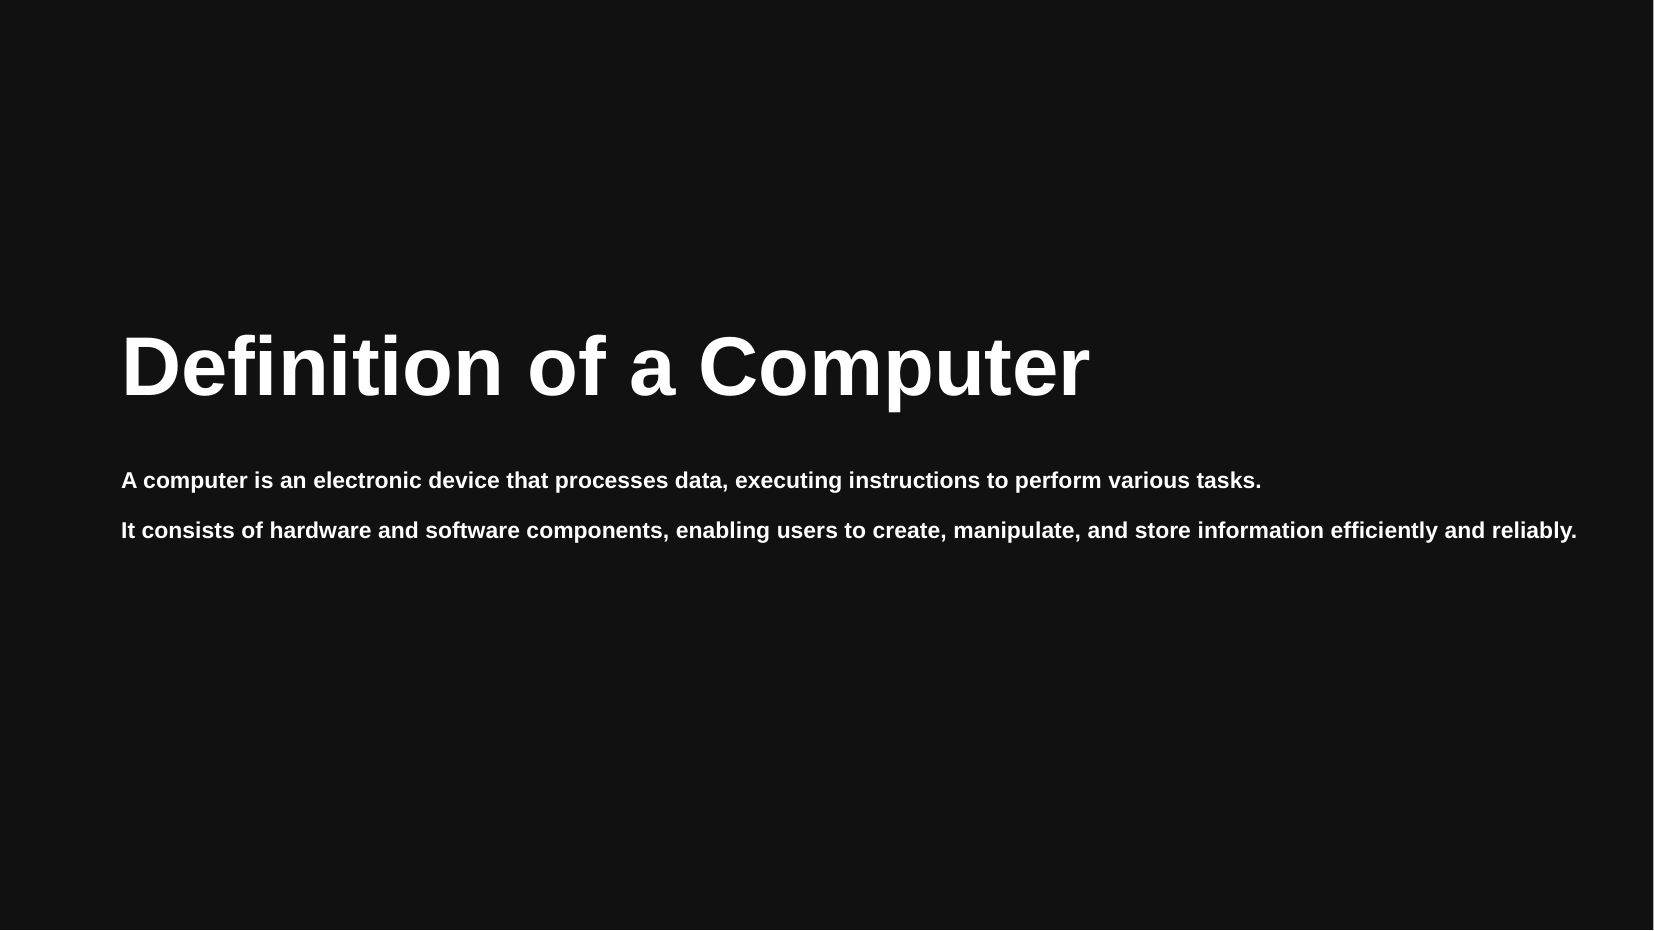

Definition of a Computer
A computer is an electronic device that processes data, executing instructions to perform various tasks.
It consists of hardware and software components, enabling users to create, manipulate, and store information efficiently and reliably.